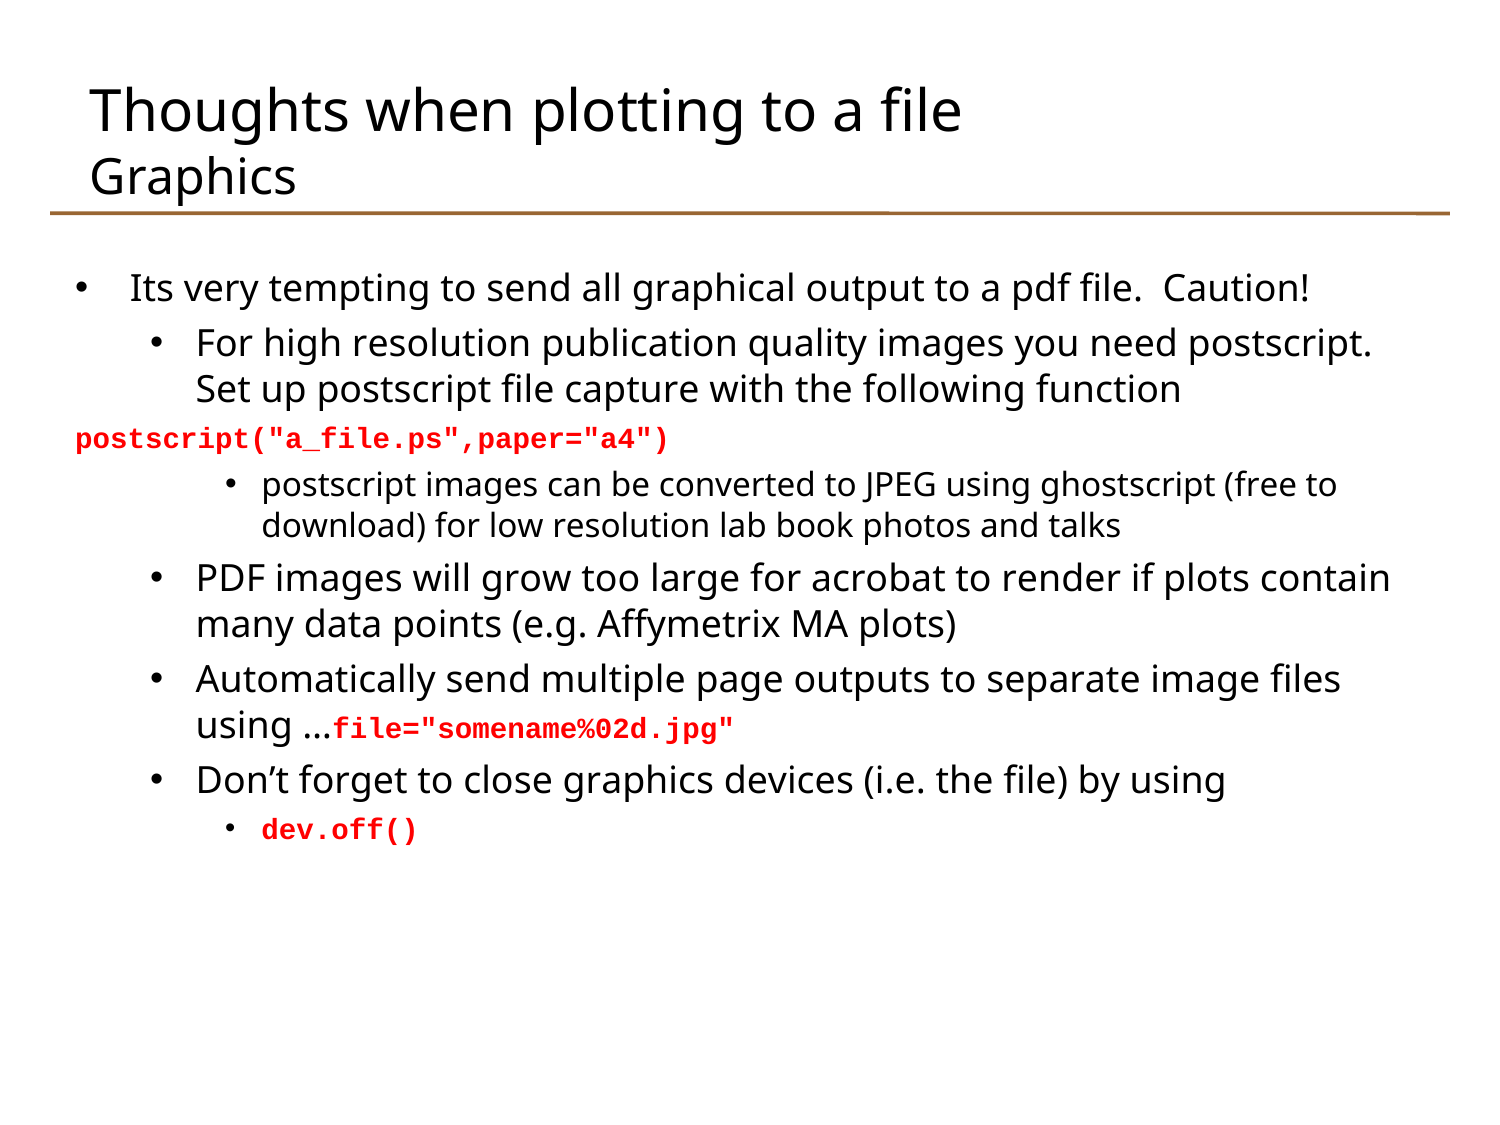

Thoughts when plotting to a file
Graphics
Its very tempting to send all graphical output to a pdf file. Caution!
For high resolution publication quality images you need postscript. Set up postscript file capture with the following function
postscript("a_file.ps",paper="a4")
postscript images can be converted to JPEG using ghostscript (free to download) for low resolution lab book photos and talks
PDF images will grow too large for acrobat to render if plots contain many data points (e.g. Affymetrix MA plots)‏
Automatically send multiple page outputs to separate image files using …file="somename%02d.jpg"
Don’t forget to close graphics devices (i.e. the file) by using
dev.off()